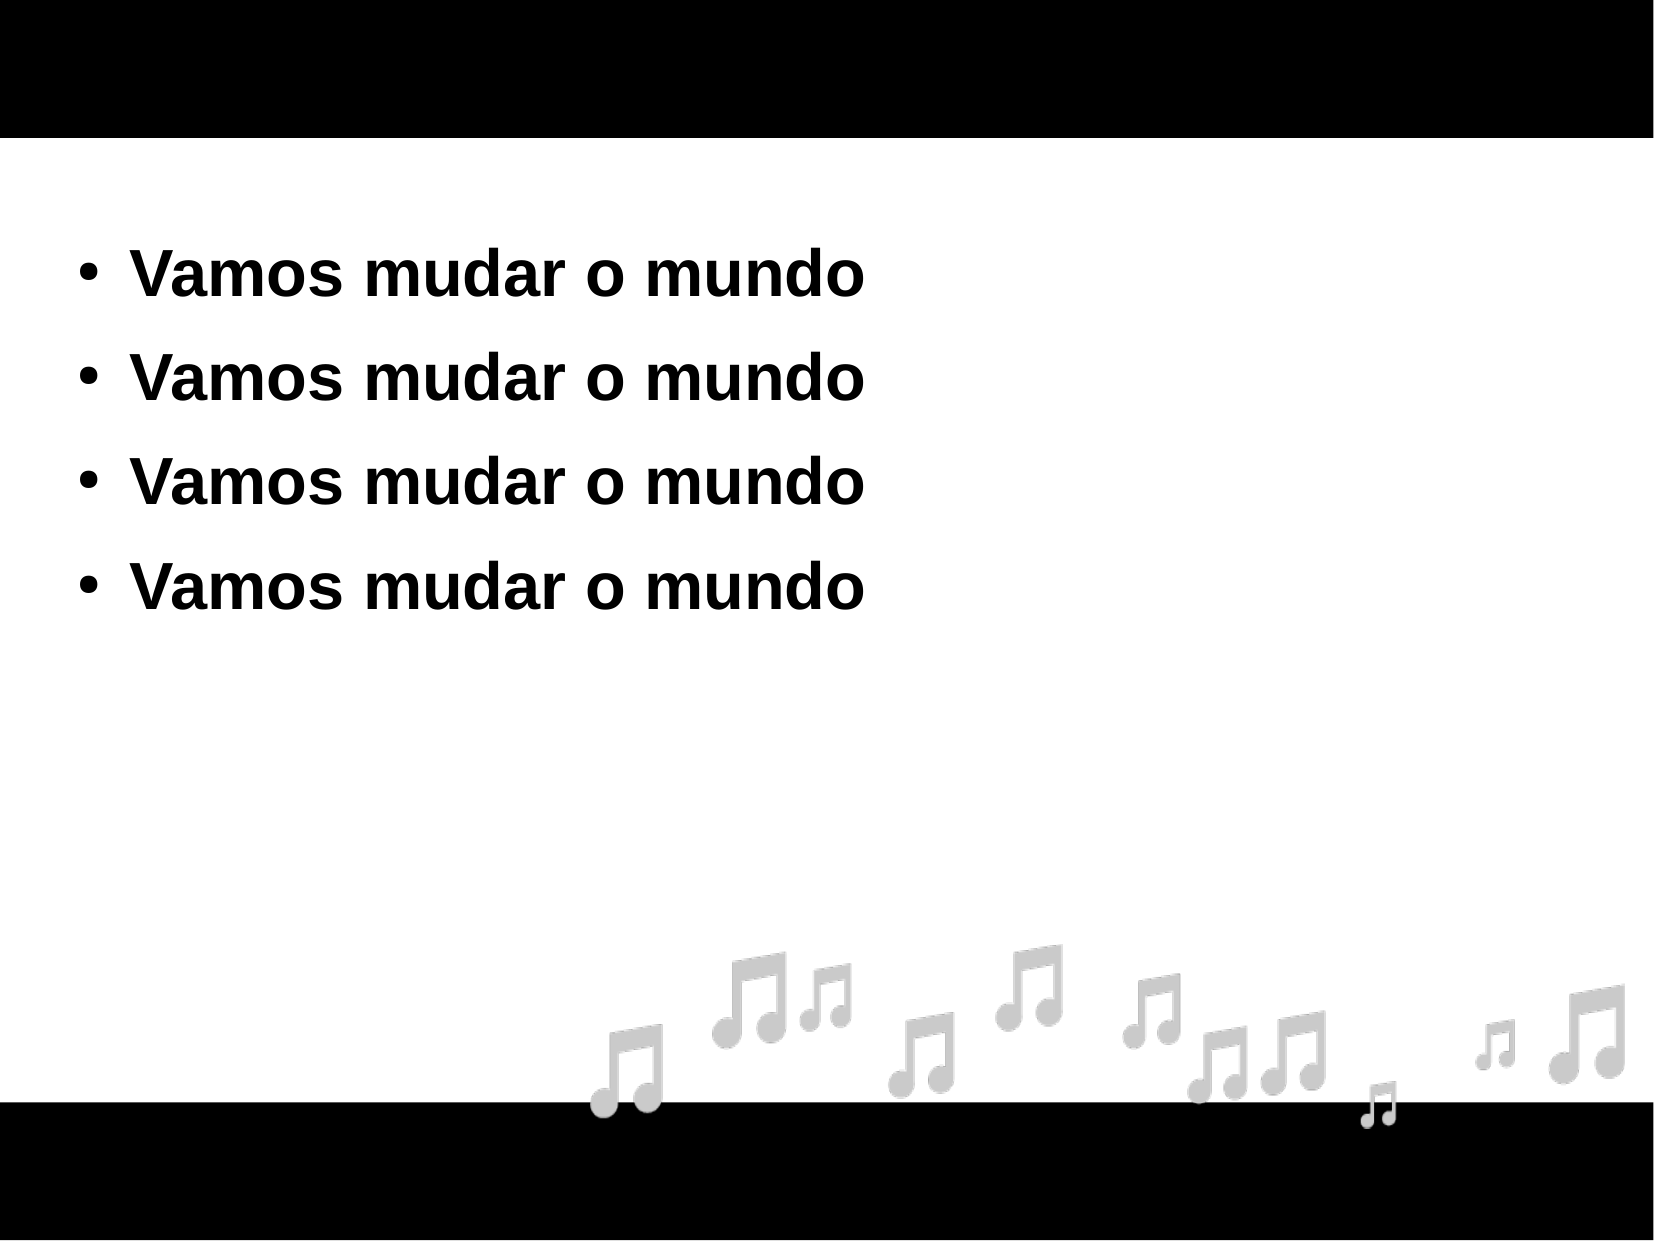

# Vamos mudar o mundo
Vamos mudar o mundo
Vamos mudar o mundo
Vamos mudar o mundo